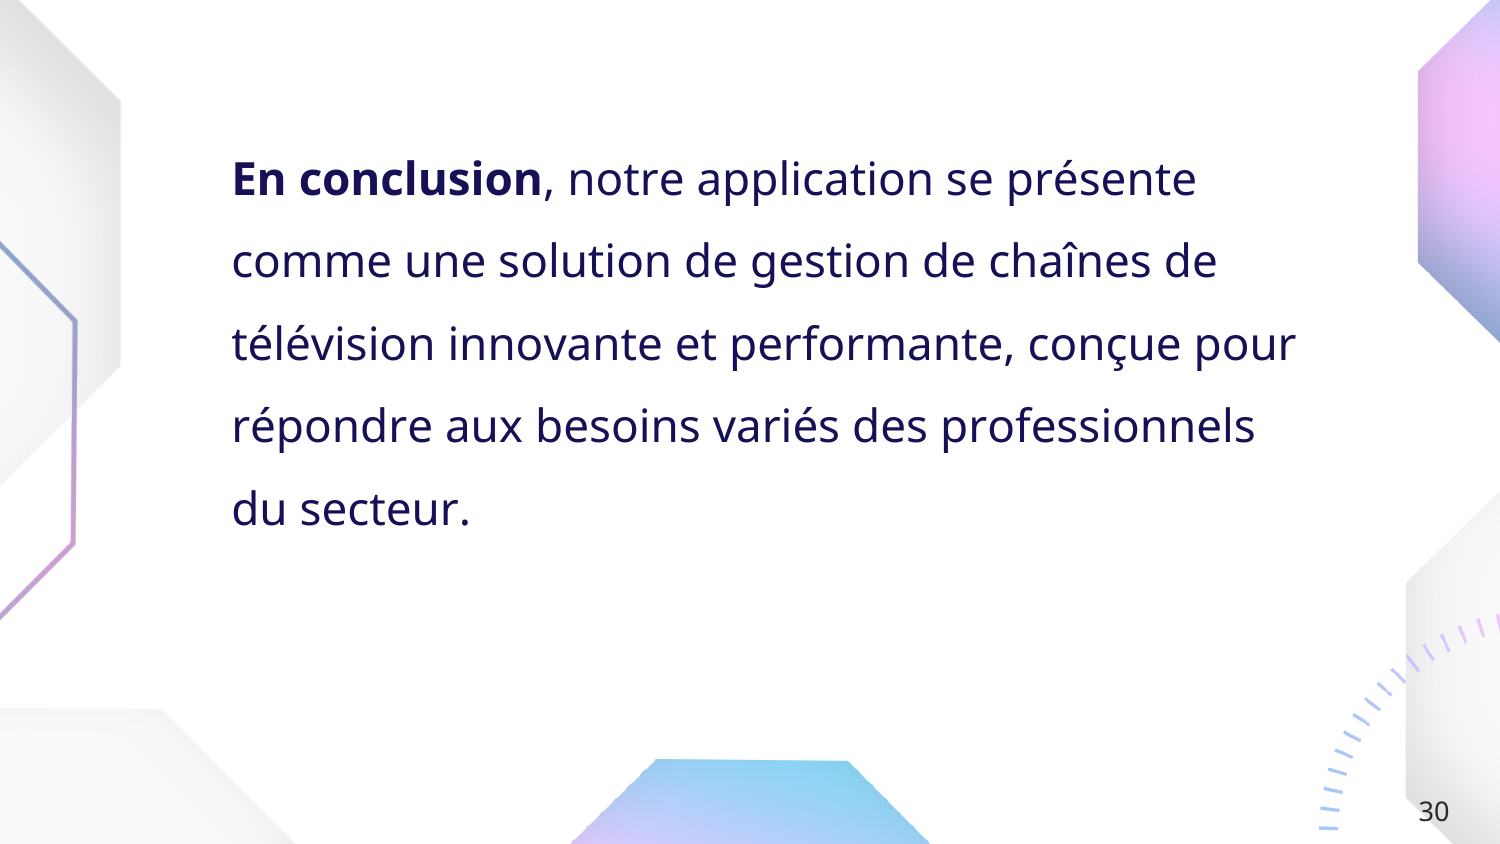

En conclusion, notre application se présente comme une solution de gestion de chaînes de télévision innovante et performante, conçue pour répondre aux besoins variés des professionnels du secteur.